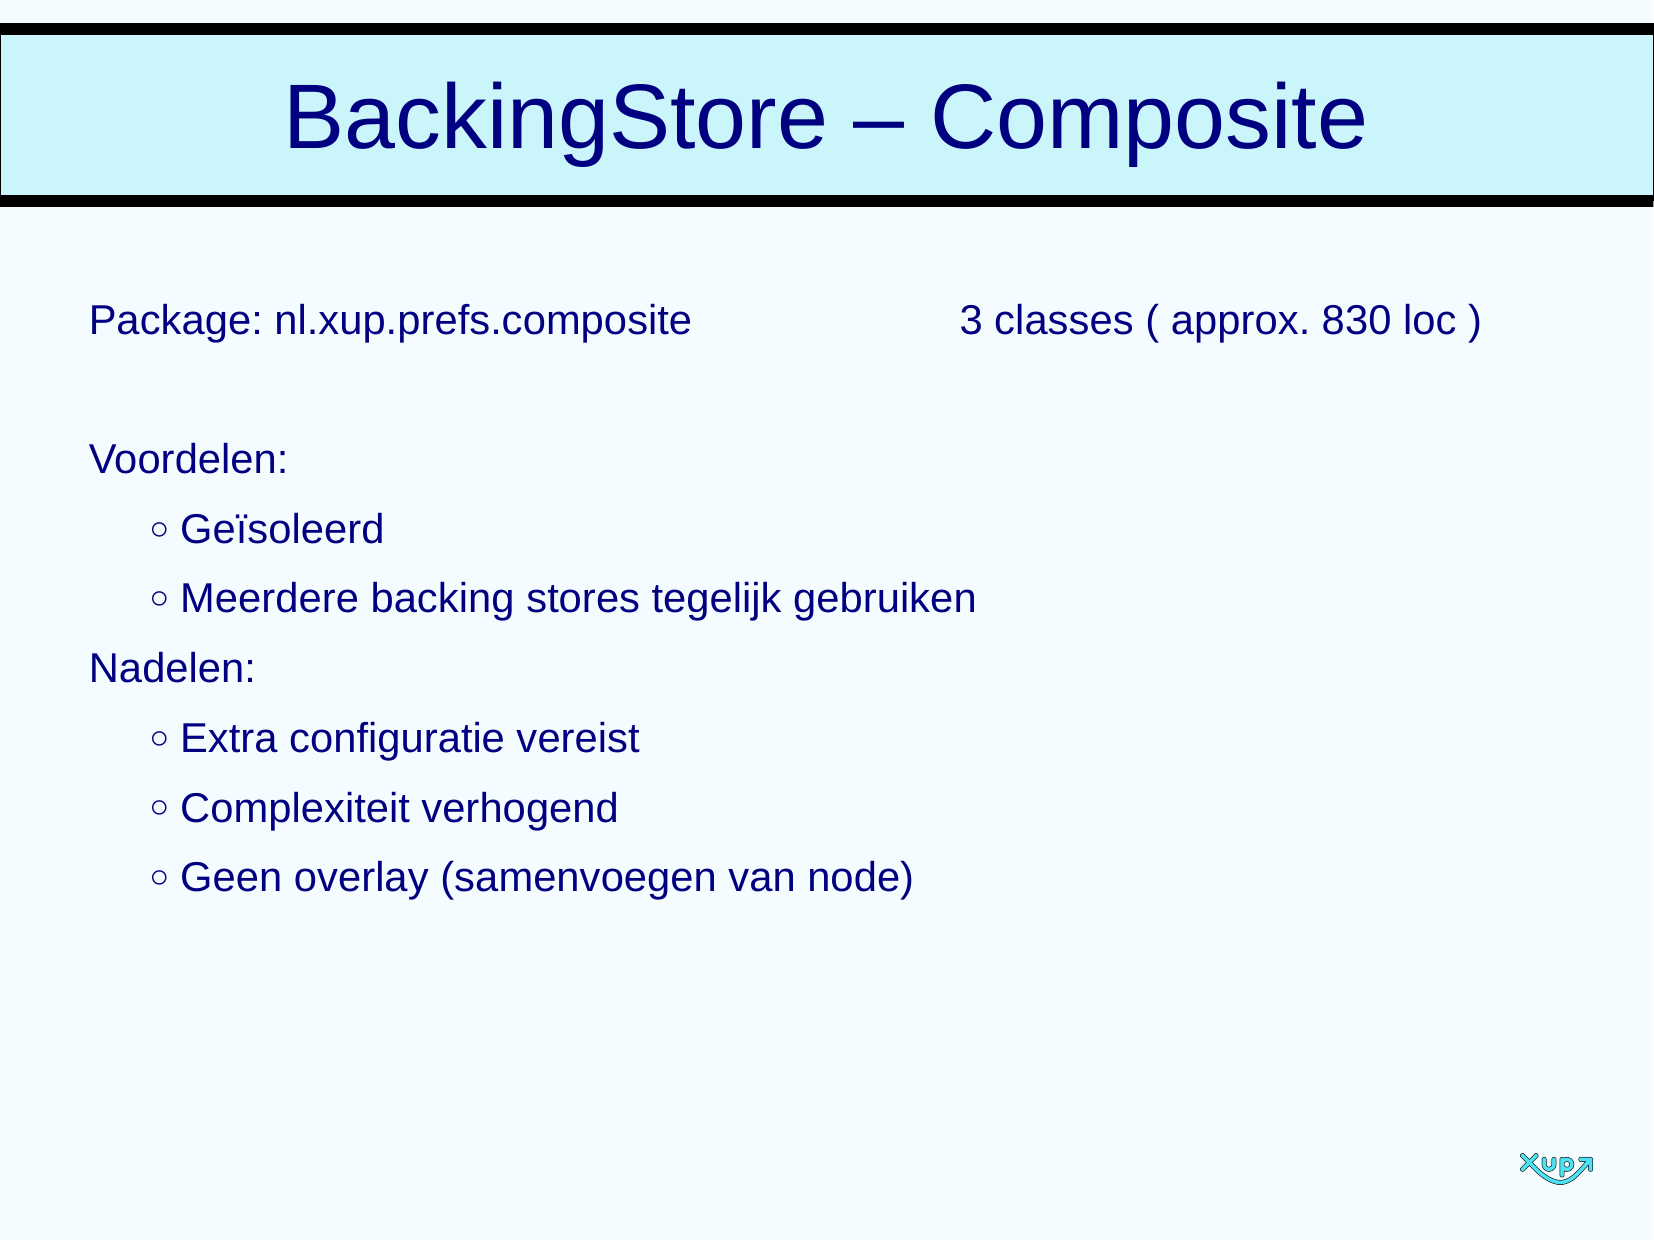

# BackingStore – Composite
Package: nl.xup.prefs.composite				3 classes ( approx. 830 loc )
Voordelen:
Geïsoleerd
Meerdere backing stores tegelijk gebruiken
Nadelen:
Extra configuratie vereist
Complexiteit verhogend
Geen overlay (samenvoegen van node)